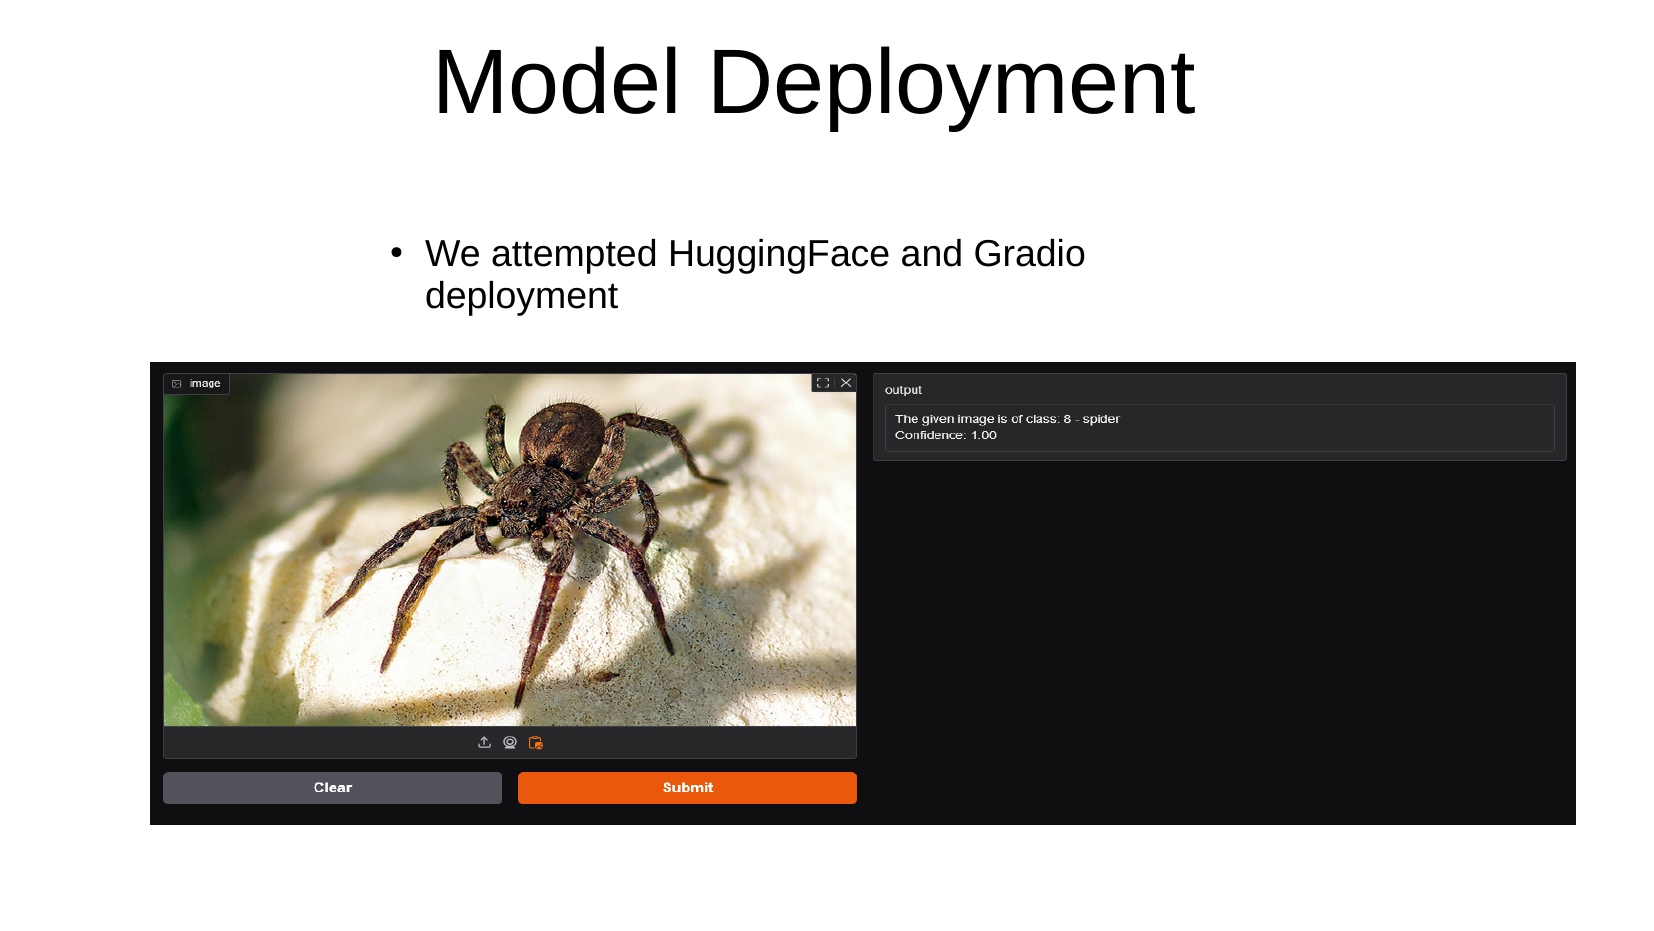

# Model Deployment
We attempted HuggingFace and Gradio deployment